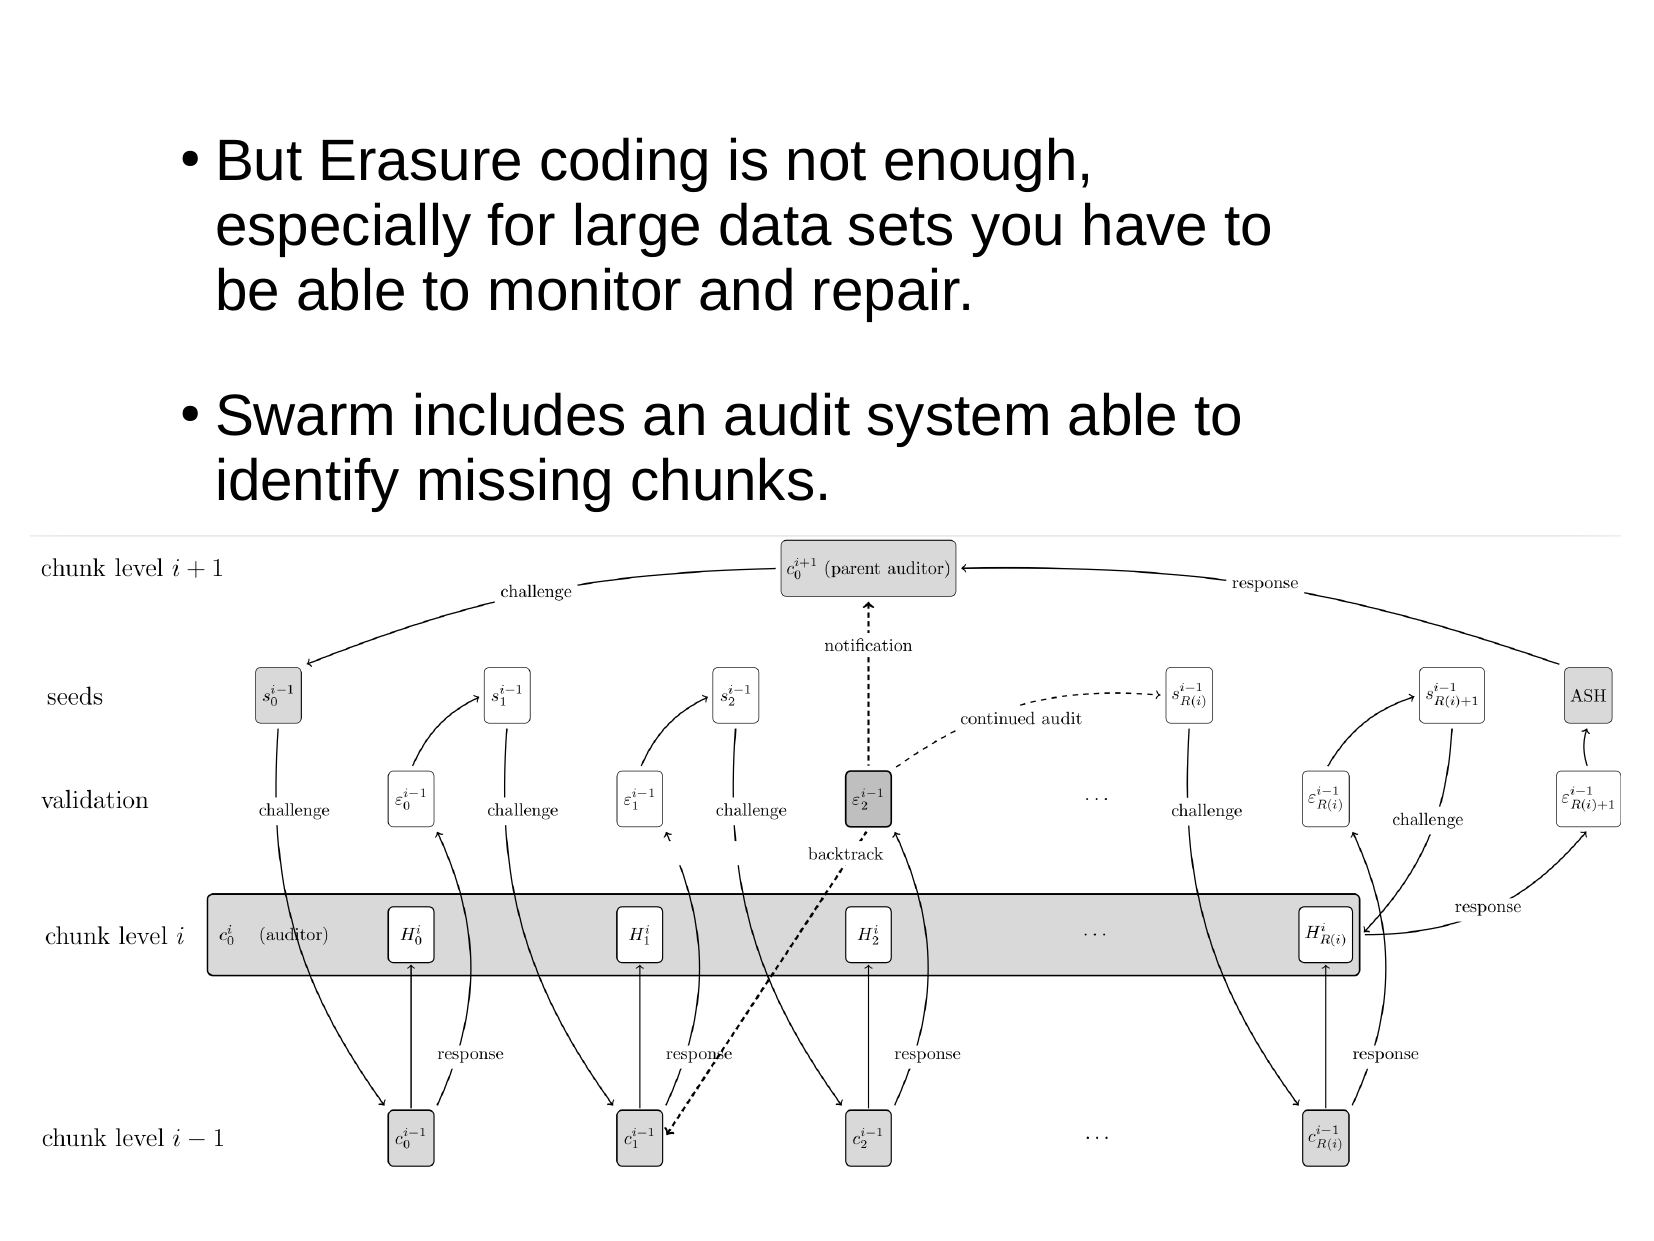

But Erasure coding is not enough, especially for large data sets you have to be able to monitor and repair.
Swarm includes an audit system able to identify missing chunks.